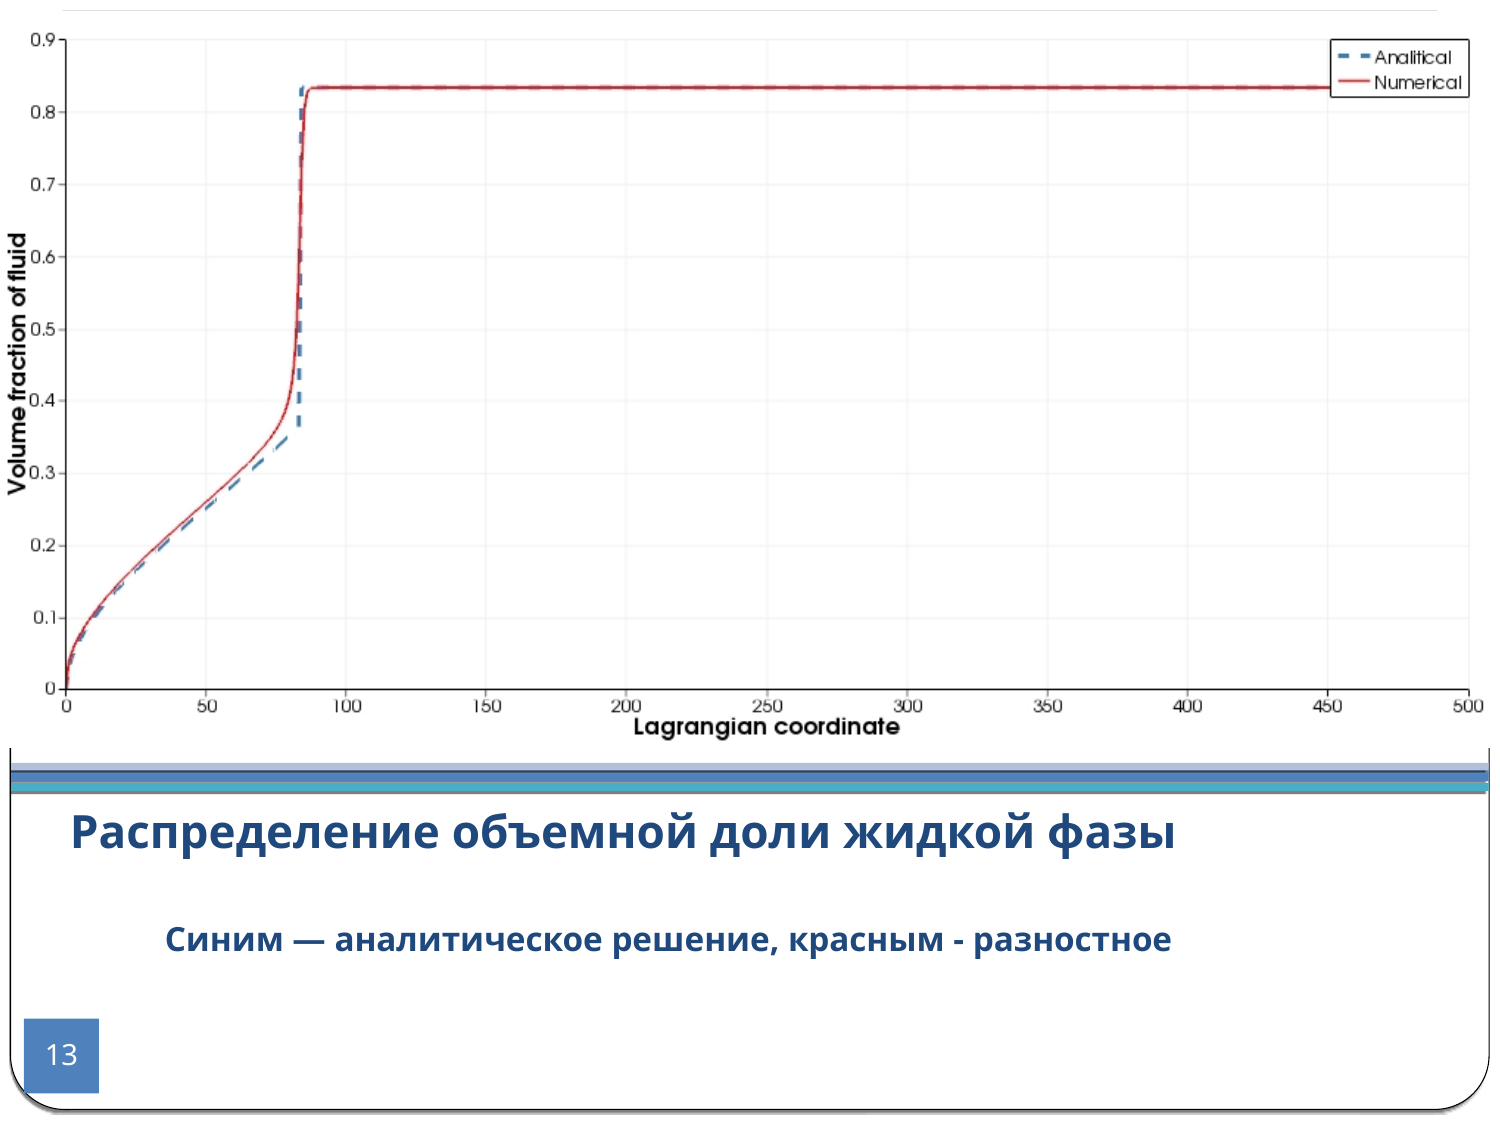

# Распределение объемной доли жидкой фазы
Синим — аналитическое решение, красным - разностное